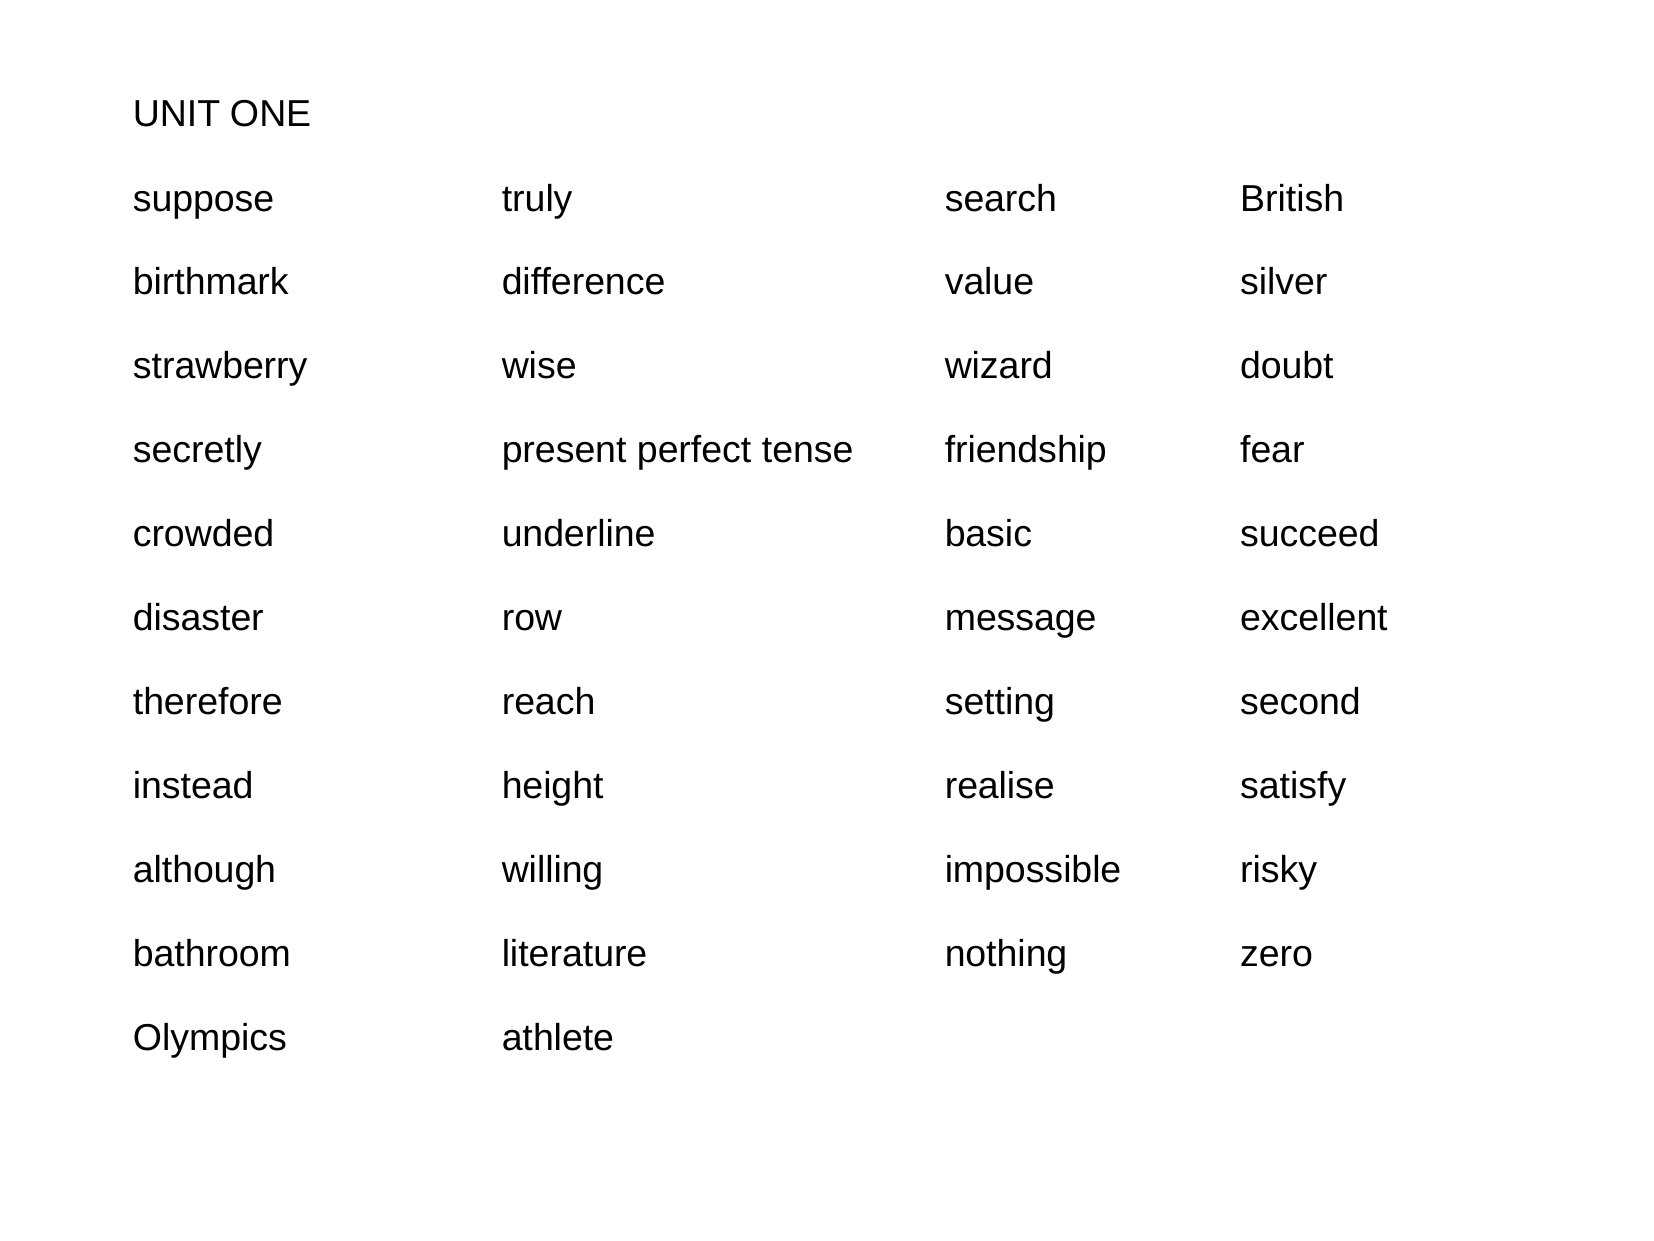

UNIT ONE
suppose				truly						search			British
birthmark			difference				value			silver
strawberry			wise					wizard			doubt
secretly				present perfect tense		friendship		fear
crowded				underline				basic			succeed
disaster				row						message		excellent
therefore			reach					setting			second
instead				height					realise			satisfy
although				willing					impossible		risky
bathroom			literature					nothing			zero
Olympics			athlete